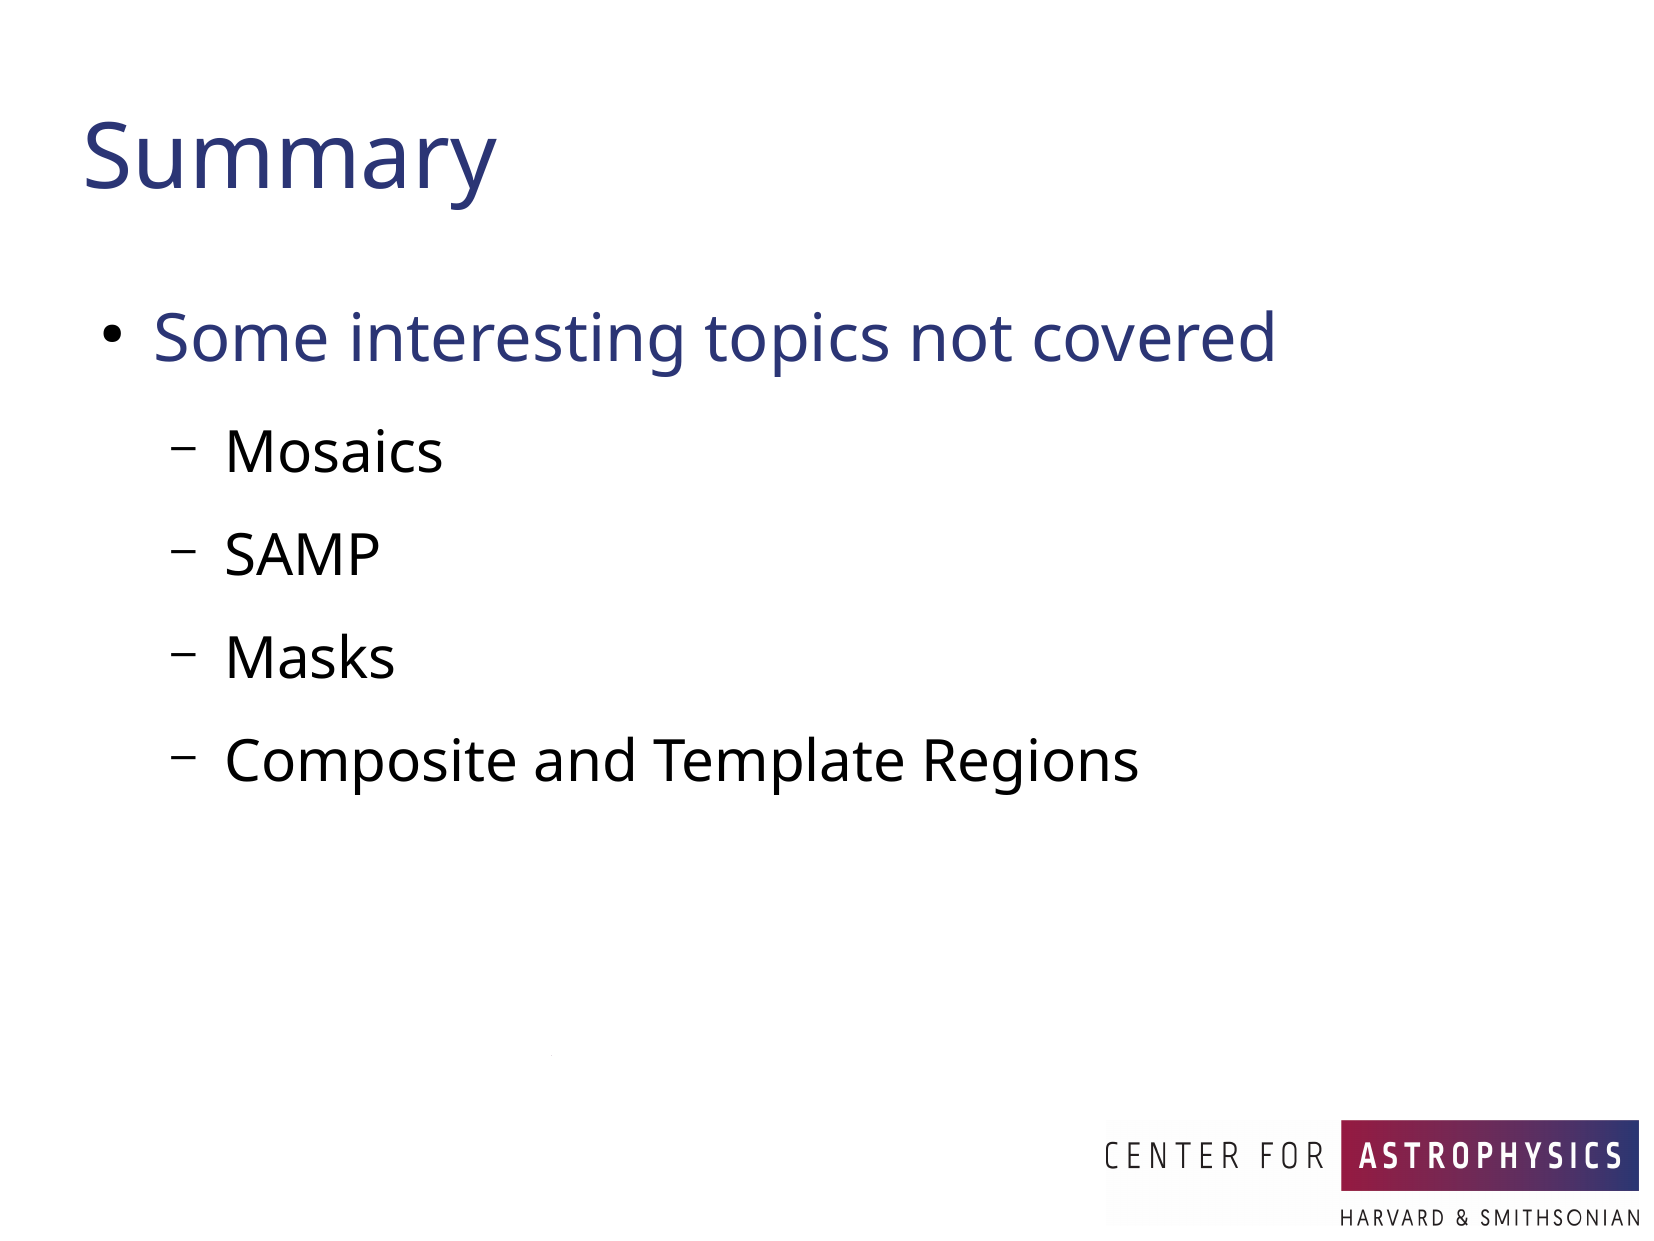

# Summary
Some interesting topics not covered
Mosaics
SAMP
Masks
Composite and Template Regions